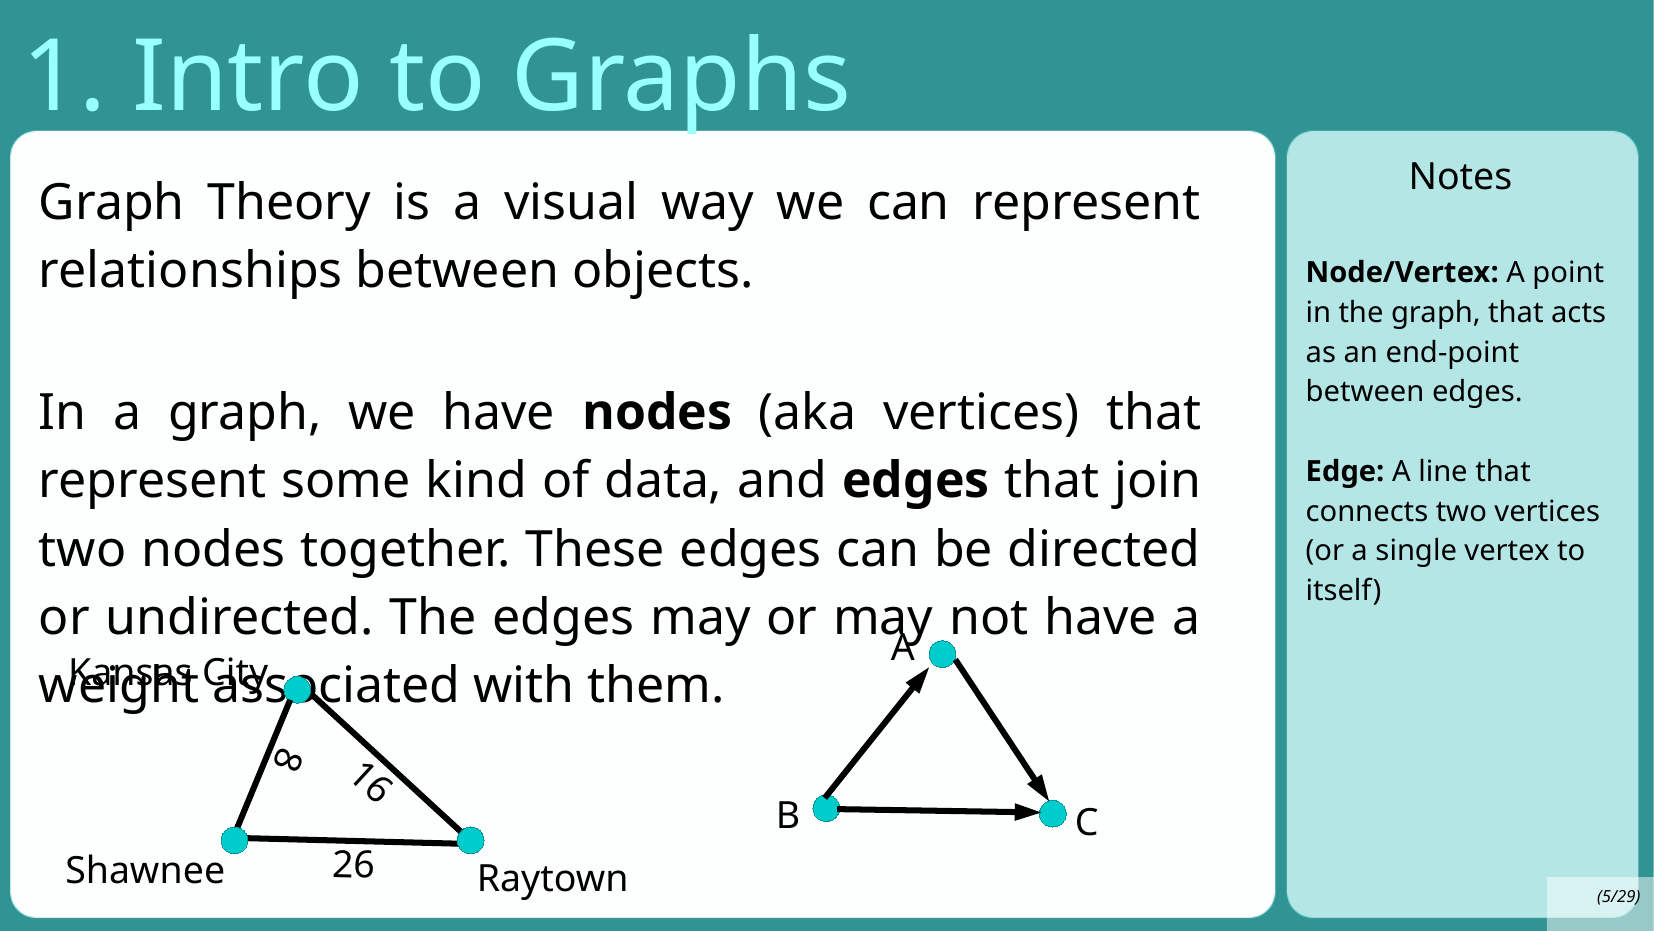

# 1. Intro to Graphs
Notes
Node/Vertex: A point in the graph, that acts as an end-point between edges.
Edge: A line that connects two vertices (or a single vertex to itself)
Graph Theory is a visual way we can represent relationships between objects.
In a graph, we have nodes (aka vertices) that represent some kind of data, and edges that join two nodes together. These edges can be directed or undirected. The edges may or may not have a weight associated with them.
A
Kansas City
16
8
B
C
Shawnee
26
Raytown